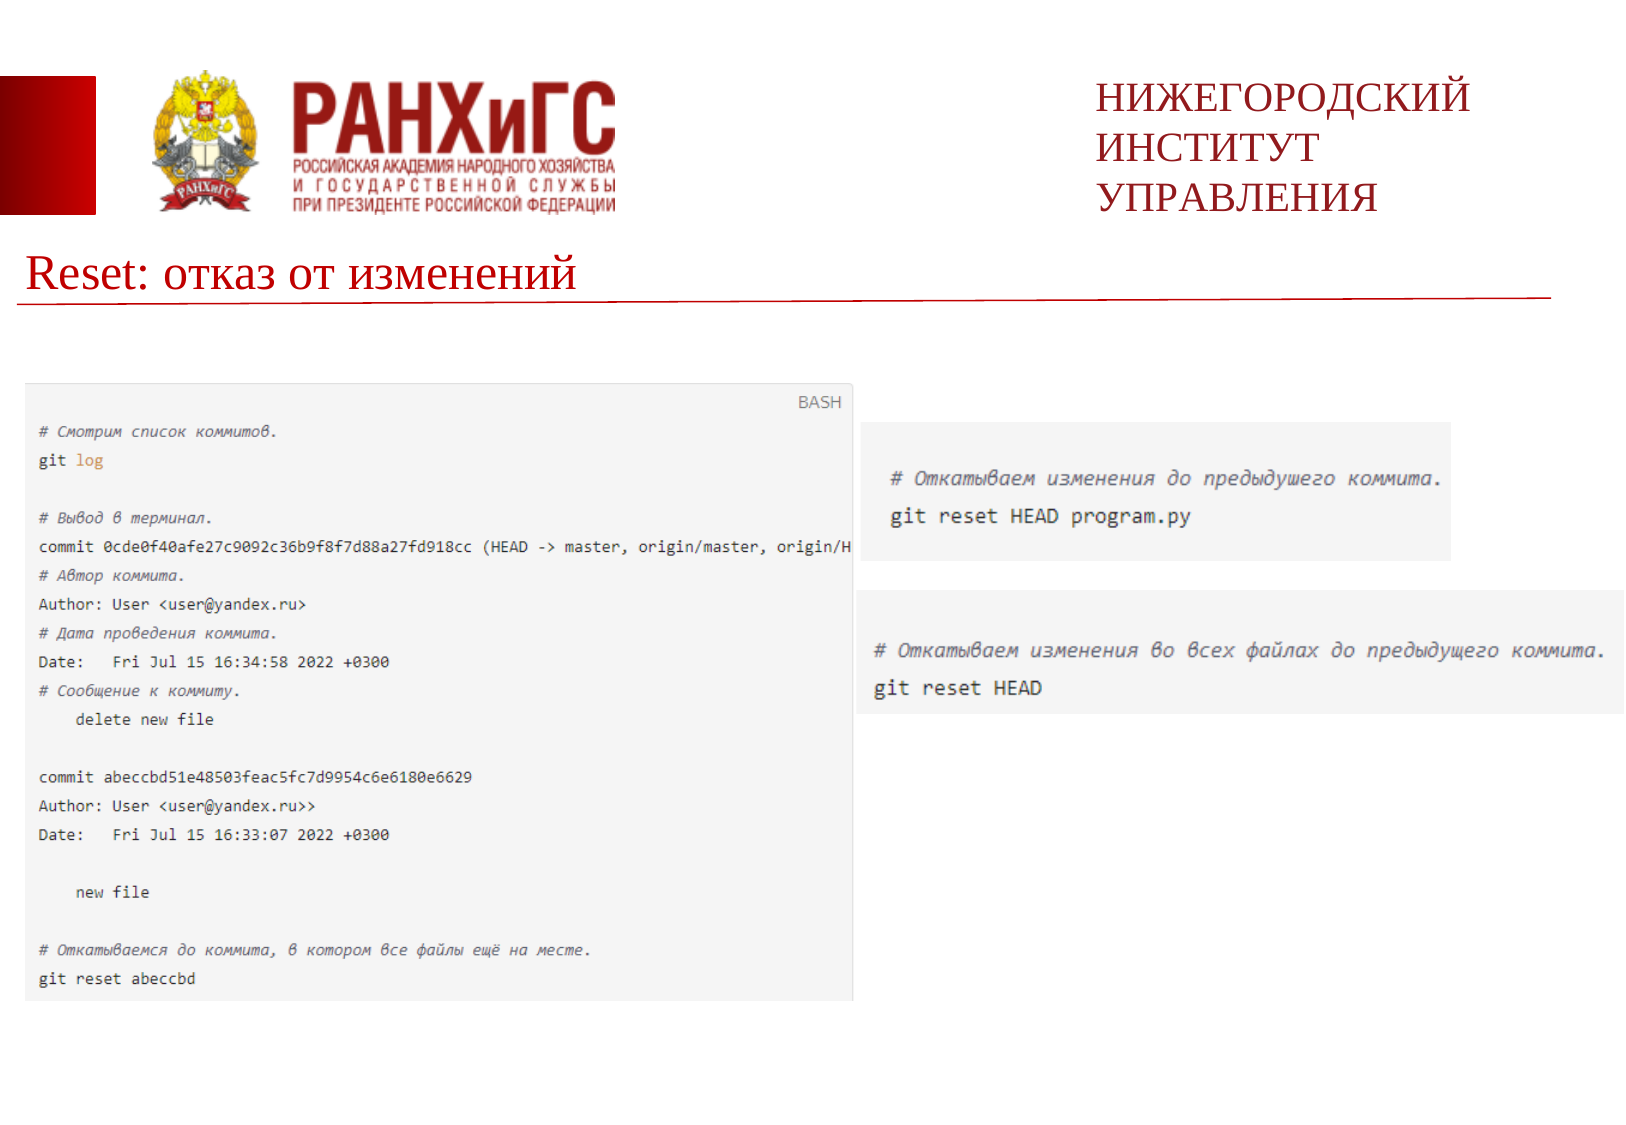

НИЖЕГОРОДСКИЙ
ИНСТИТУТ
УПРАВЛЕНИЯ
Reset: отказ от изменений